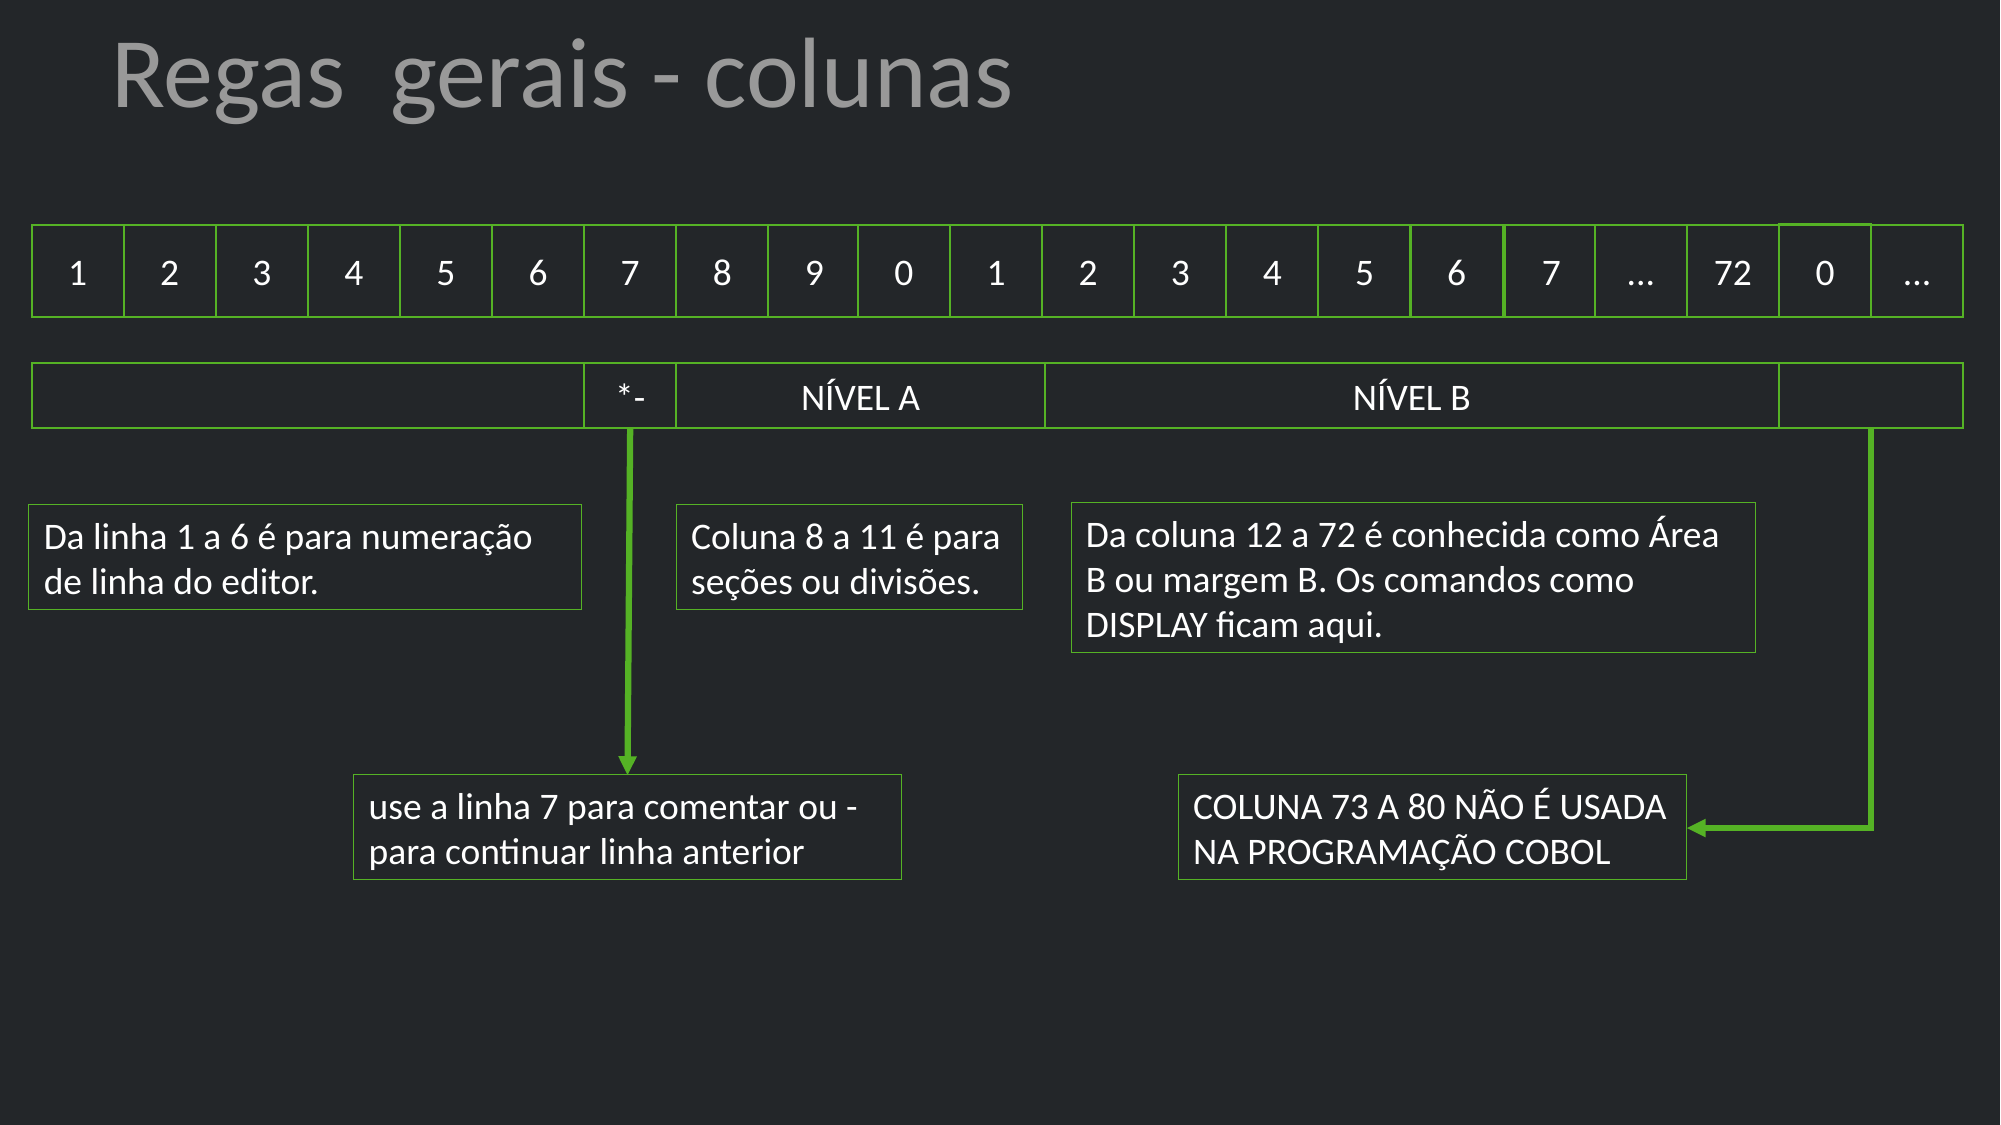

Regas gerais - colunas
0
1
2
3
4
5
6
7
8
9
0
1
2
3
4
5
6
7
...
72
...
*-
NÍVEL A
NÍVEL B
Da coluna 12 a 72 é conhecida como Área B ou margem B. Os comandos como DISPLAY ficam aqui.
Da linha 1 a 6 é para numeração de linha do editor.
Coluna 8 a 11 é para seções ou divisões.
use a linha 7 para comentar ou - para continuar linha anterior
COLUNA 73 A 80 NÃO É USADA NA PROGRAMAÇÃO COBOL